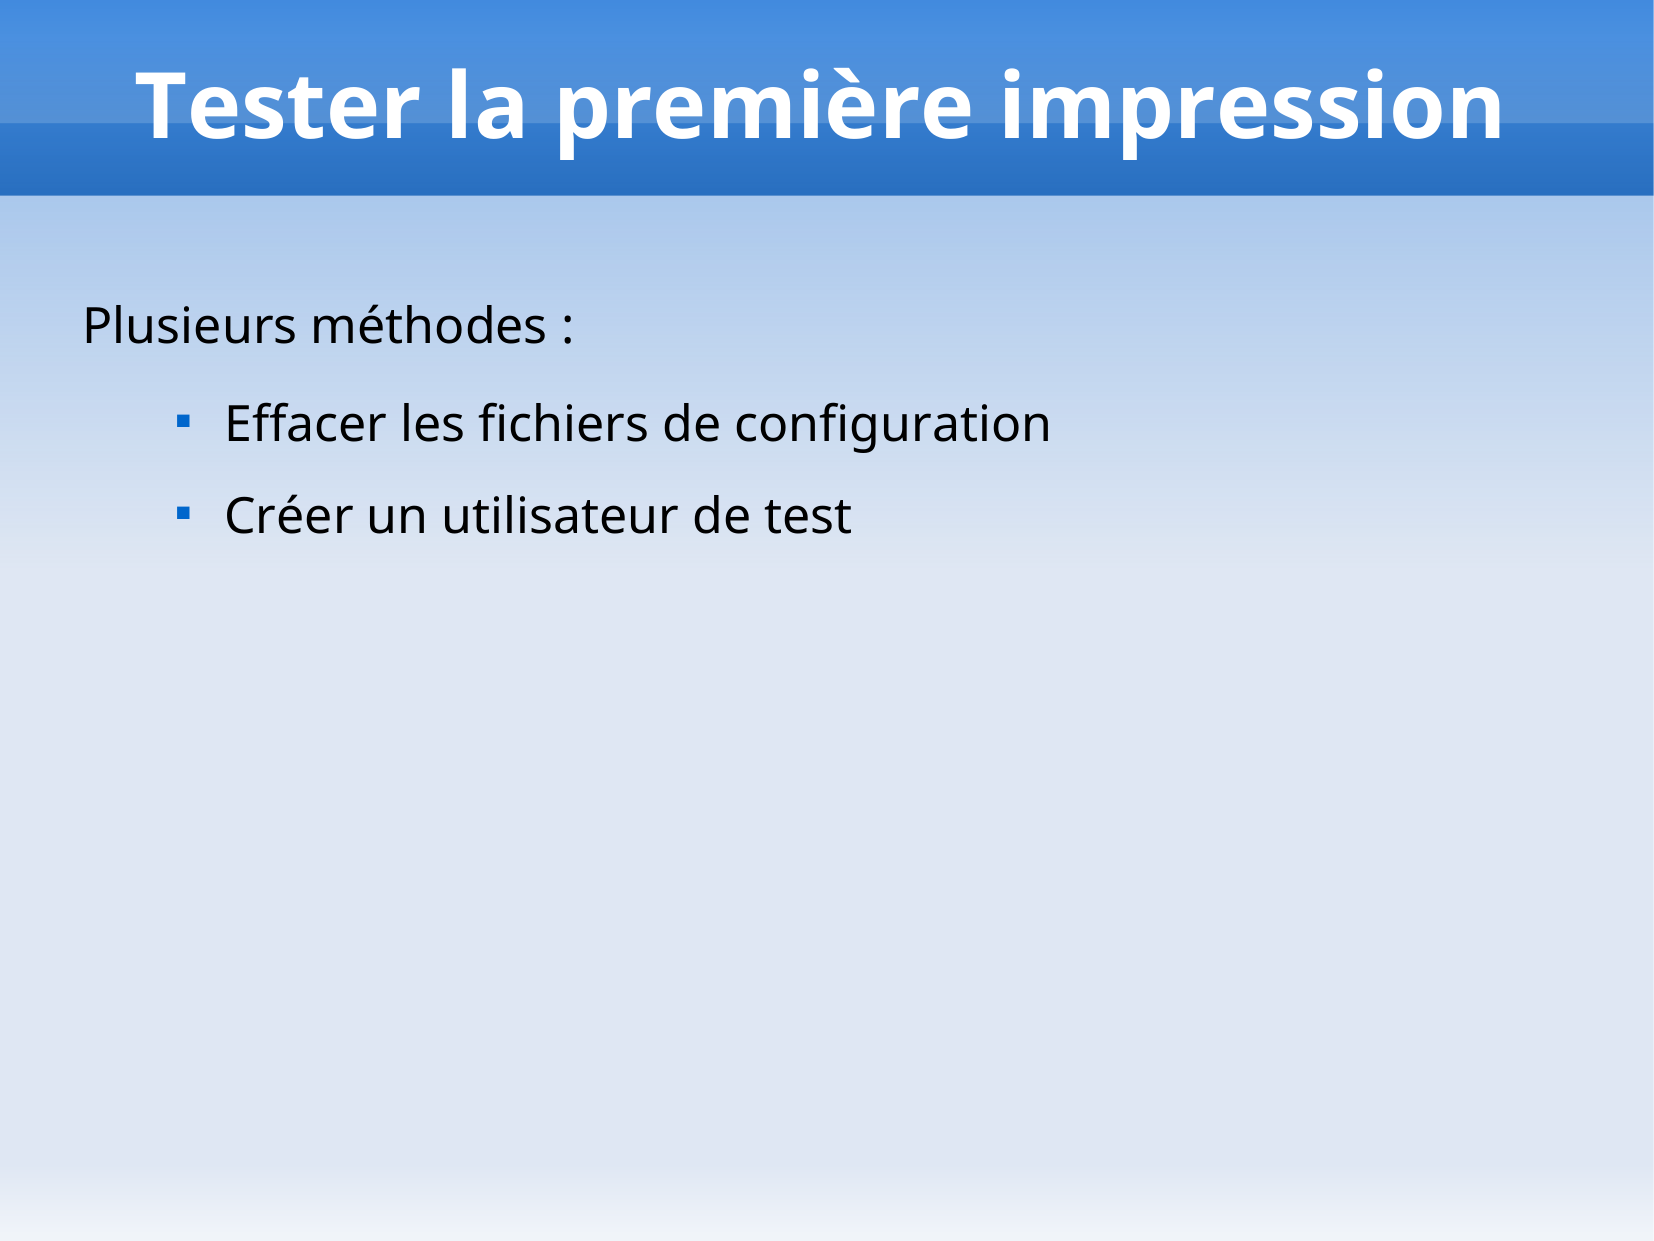

# Tester la première impression
Plusieurs méthodes :
Effacer les fichiers de configuration
Créer un utilisateur de test